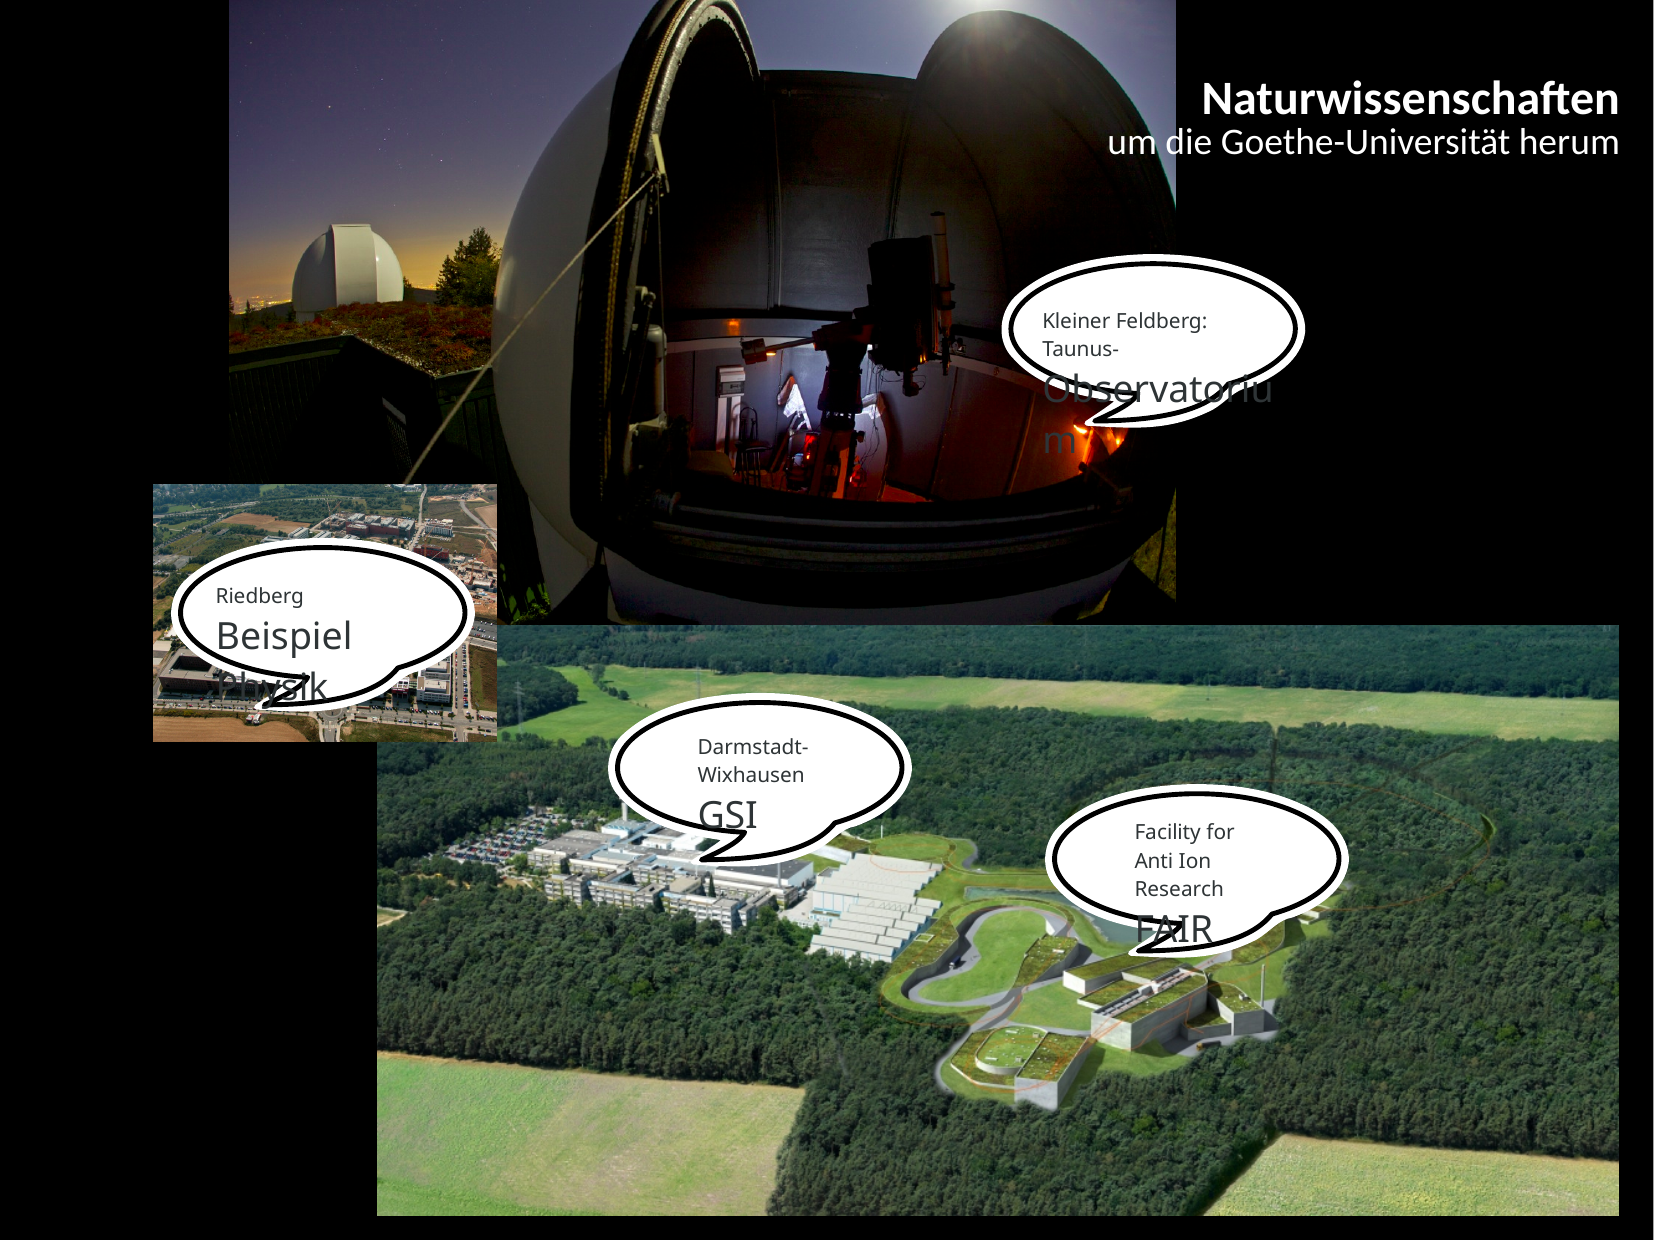

Naturwissenschaften
um die Goethe-Universität herum
Kleiner Feldberg: Taunus-
Observatorium
Riedberg
Beispiel Physik
Darmstadt-Wixhausen
GSI
Facility for Anti Ion Research
FAIR